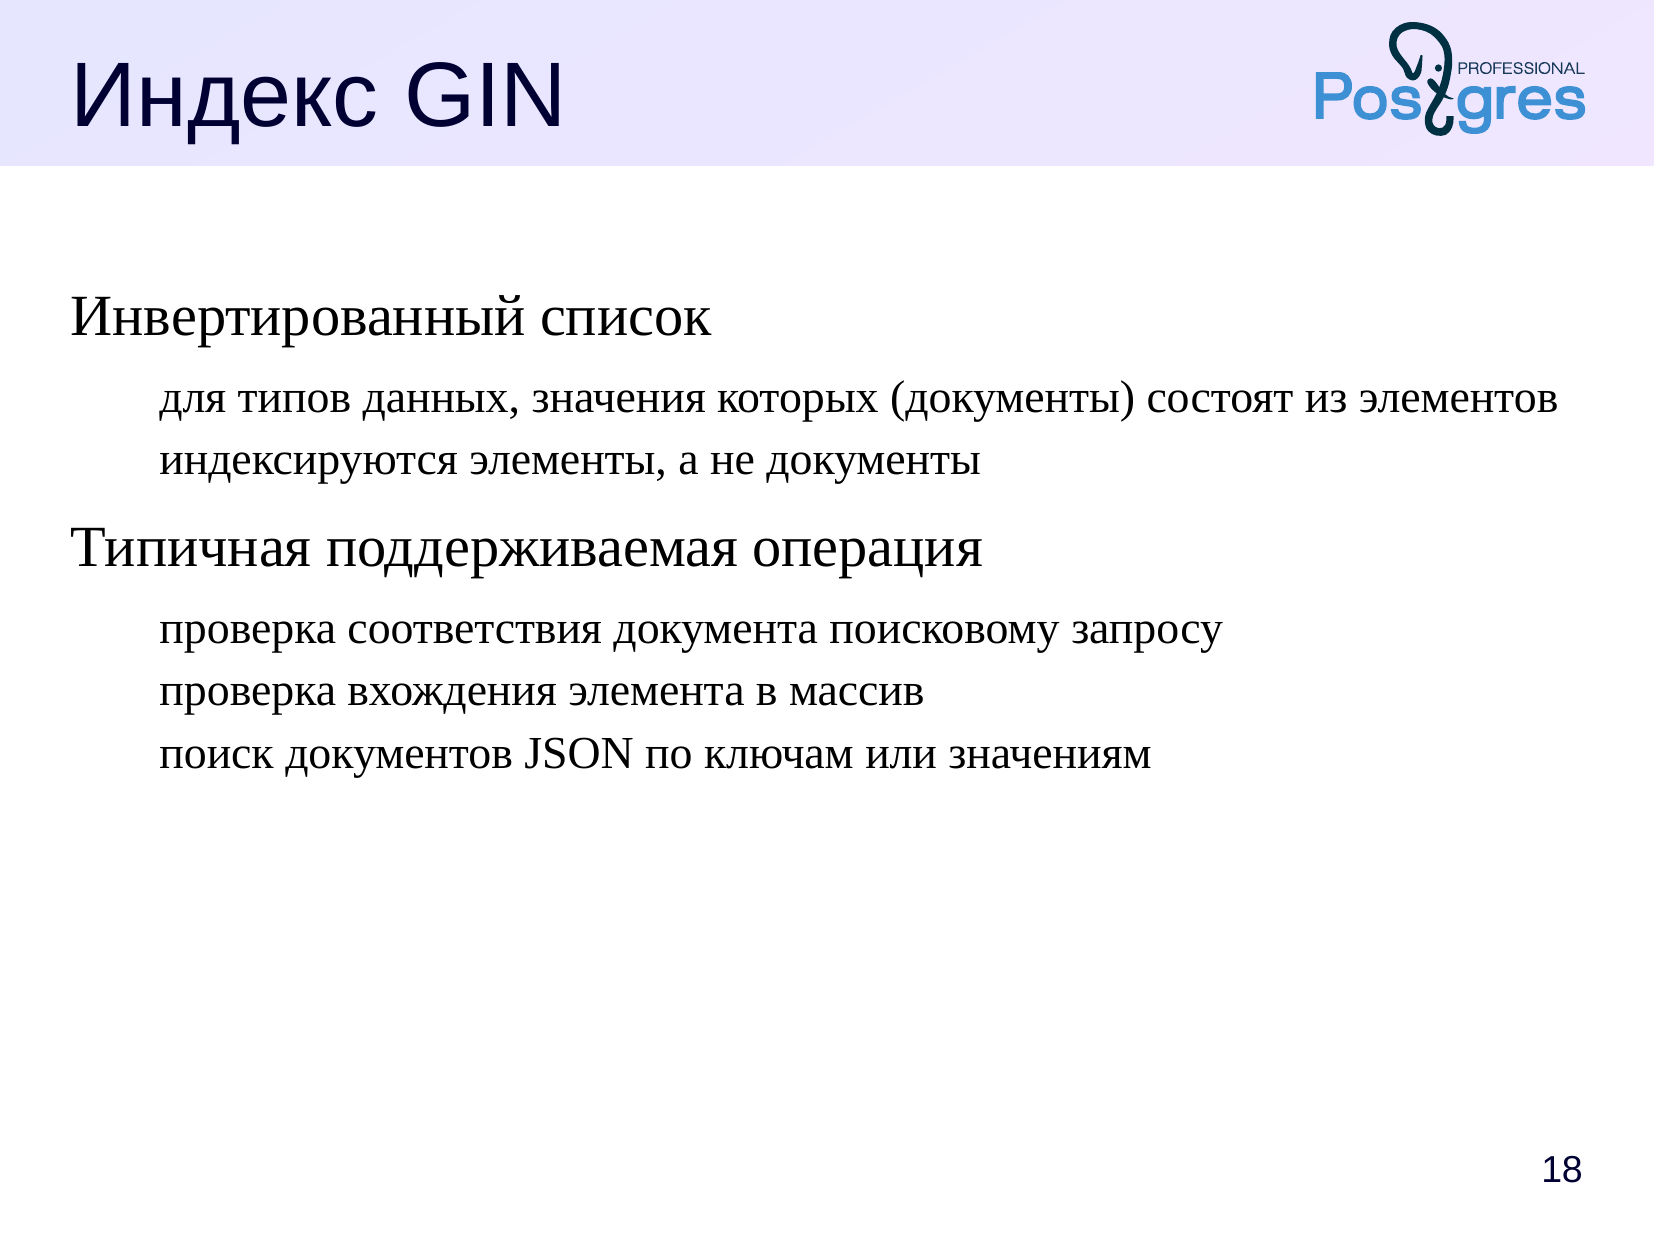

Индекс GIN
# Инвертированный список
для типов данных, значения которых (документы) состоят из элементов
индексируются элементы, а не документы
Типичная поддерживаемая операция
проверка соответствия документа поисковому запросу
проверка вхождения элемента в массив
поиск документов JSON по ключам или значениям